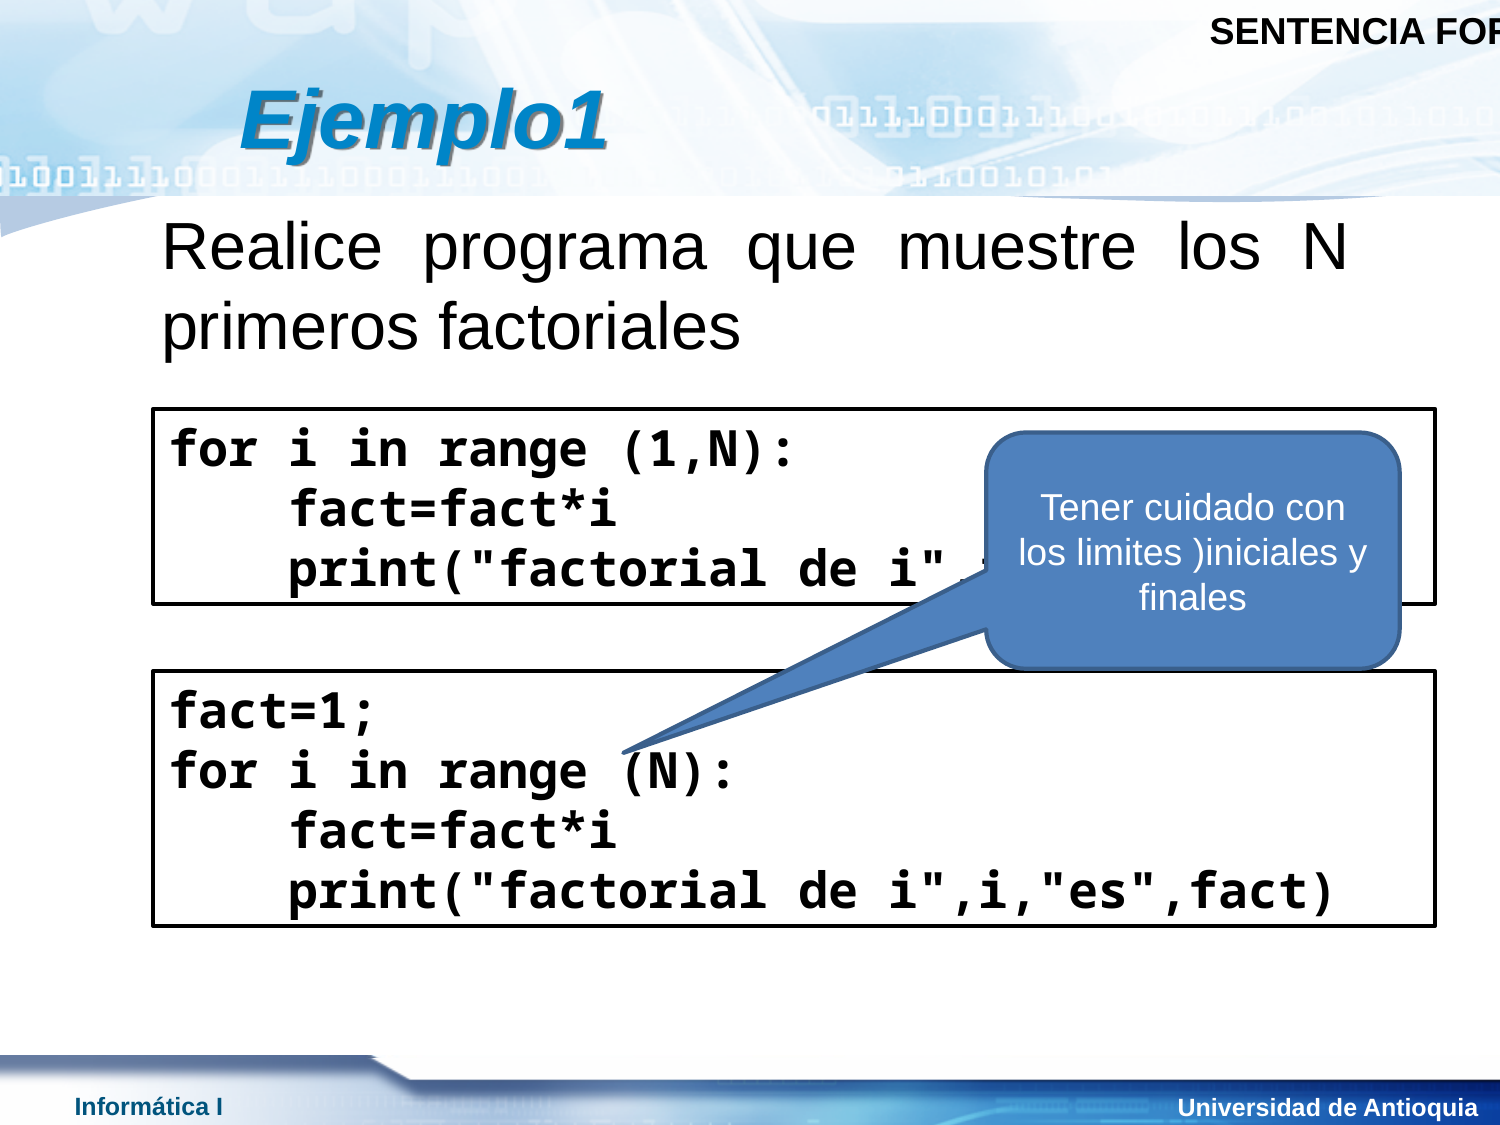

SENTENCIA FOR
# Ejemplo1
Realice programa que muestre los N primeros factoriales
for i in range (1,N):
 fact=fact*i
 print("factorial de i",i,"es",fact)
Tener cuidado con los limites )iniciales y finales
fact=1;
for i in range (N):
 fact=fact*i
 print("factorial de i",i,"es",fact)